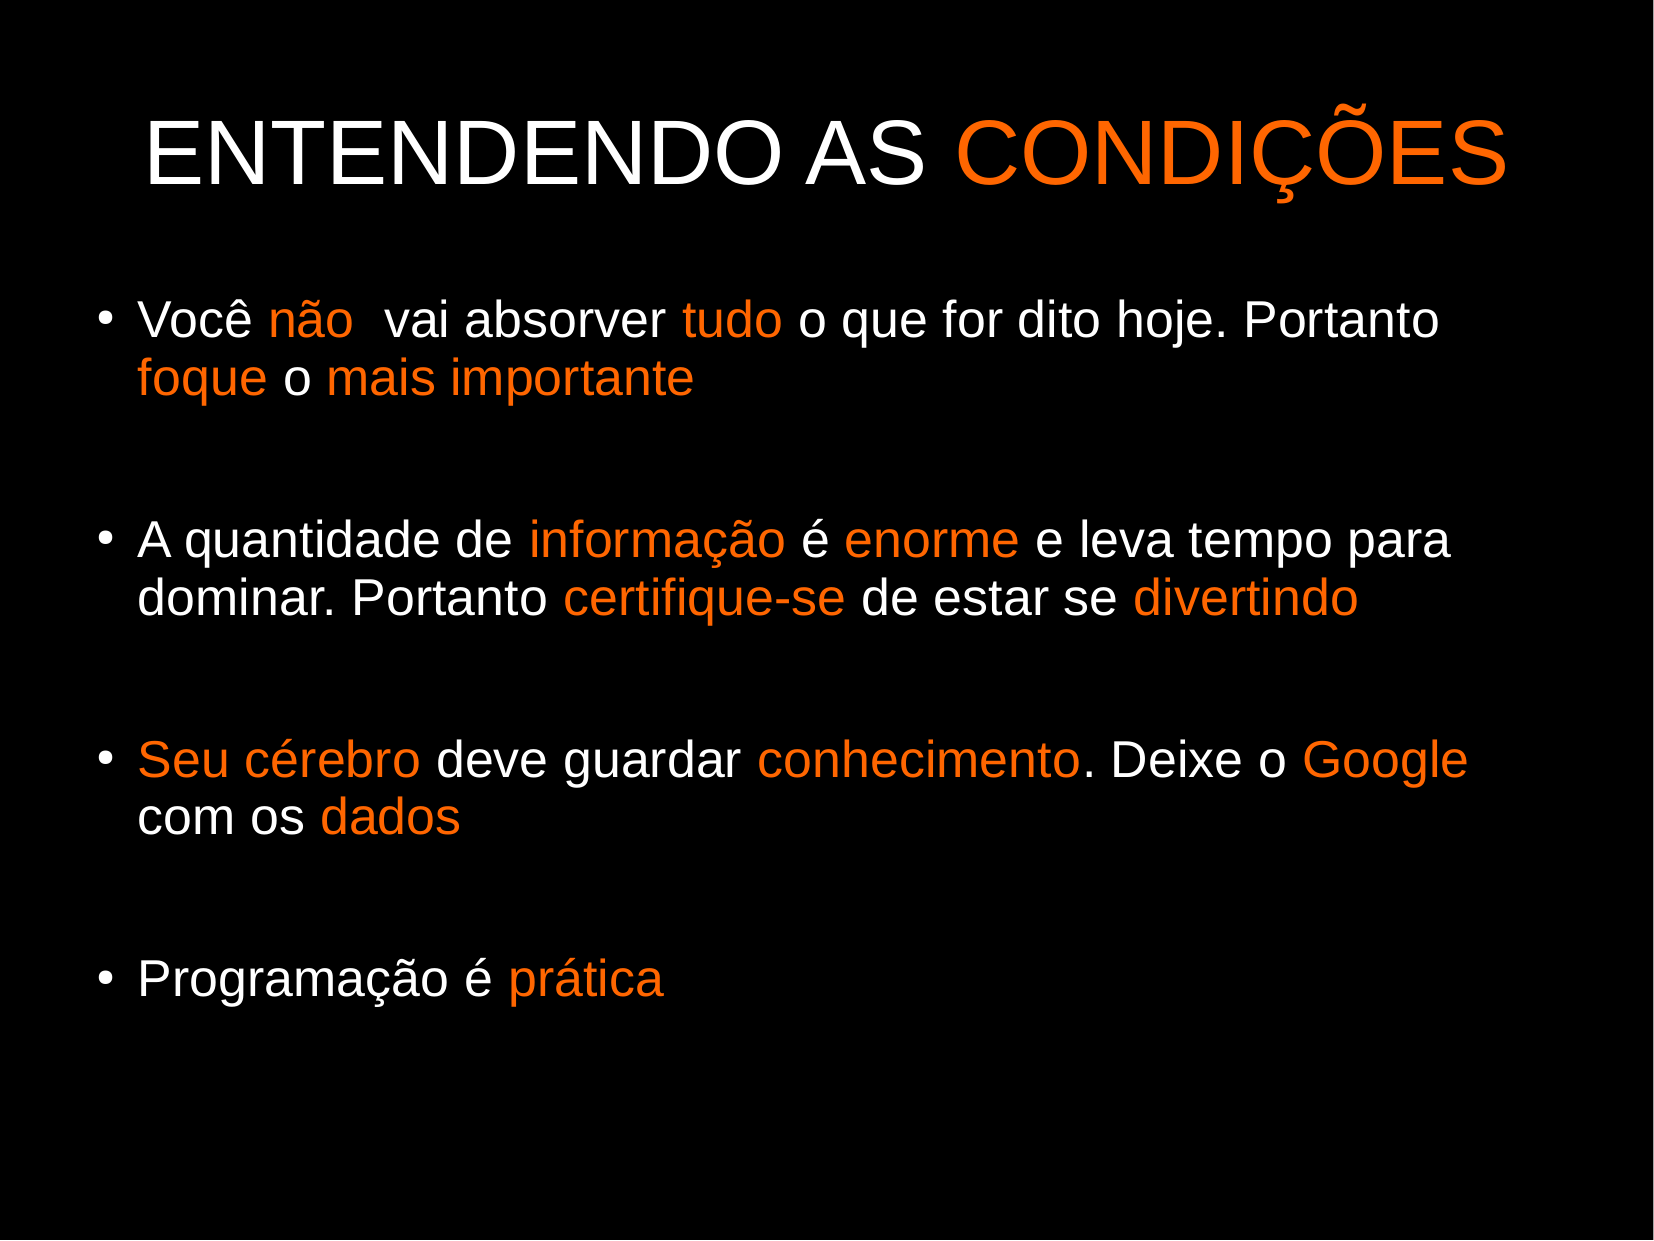

# ENTENDENDO AS CONDIÇÕES
Você não vai absorver tudo o que for dito hoje. Portanto foque o mais importante
A quantidade de informação é enorme e leva tempo para dominar. Portanto certifique-se de estar se divertindo
Seu cérebro deve guardar conhecimento. Deixe o Google com os dados
Programação é prática